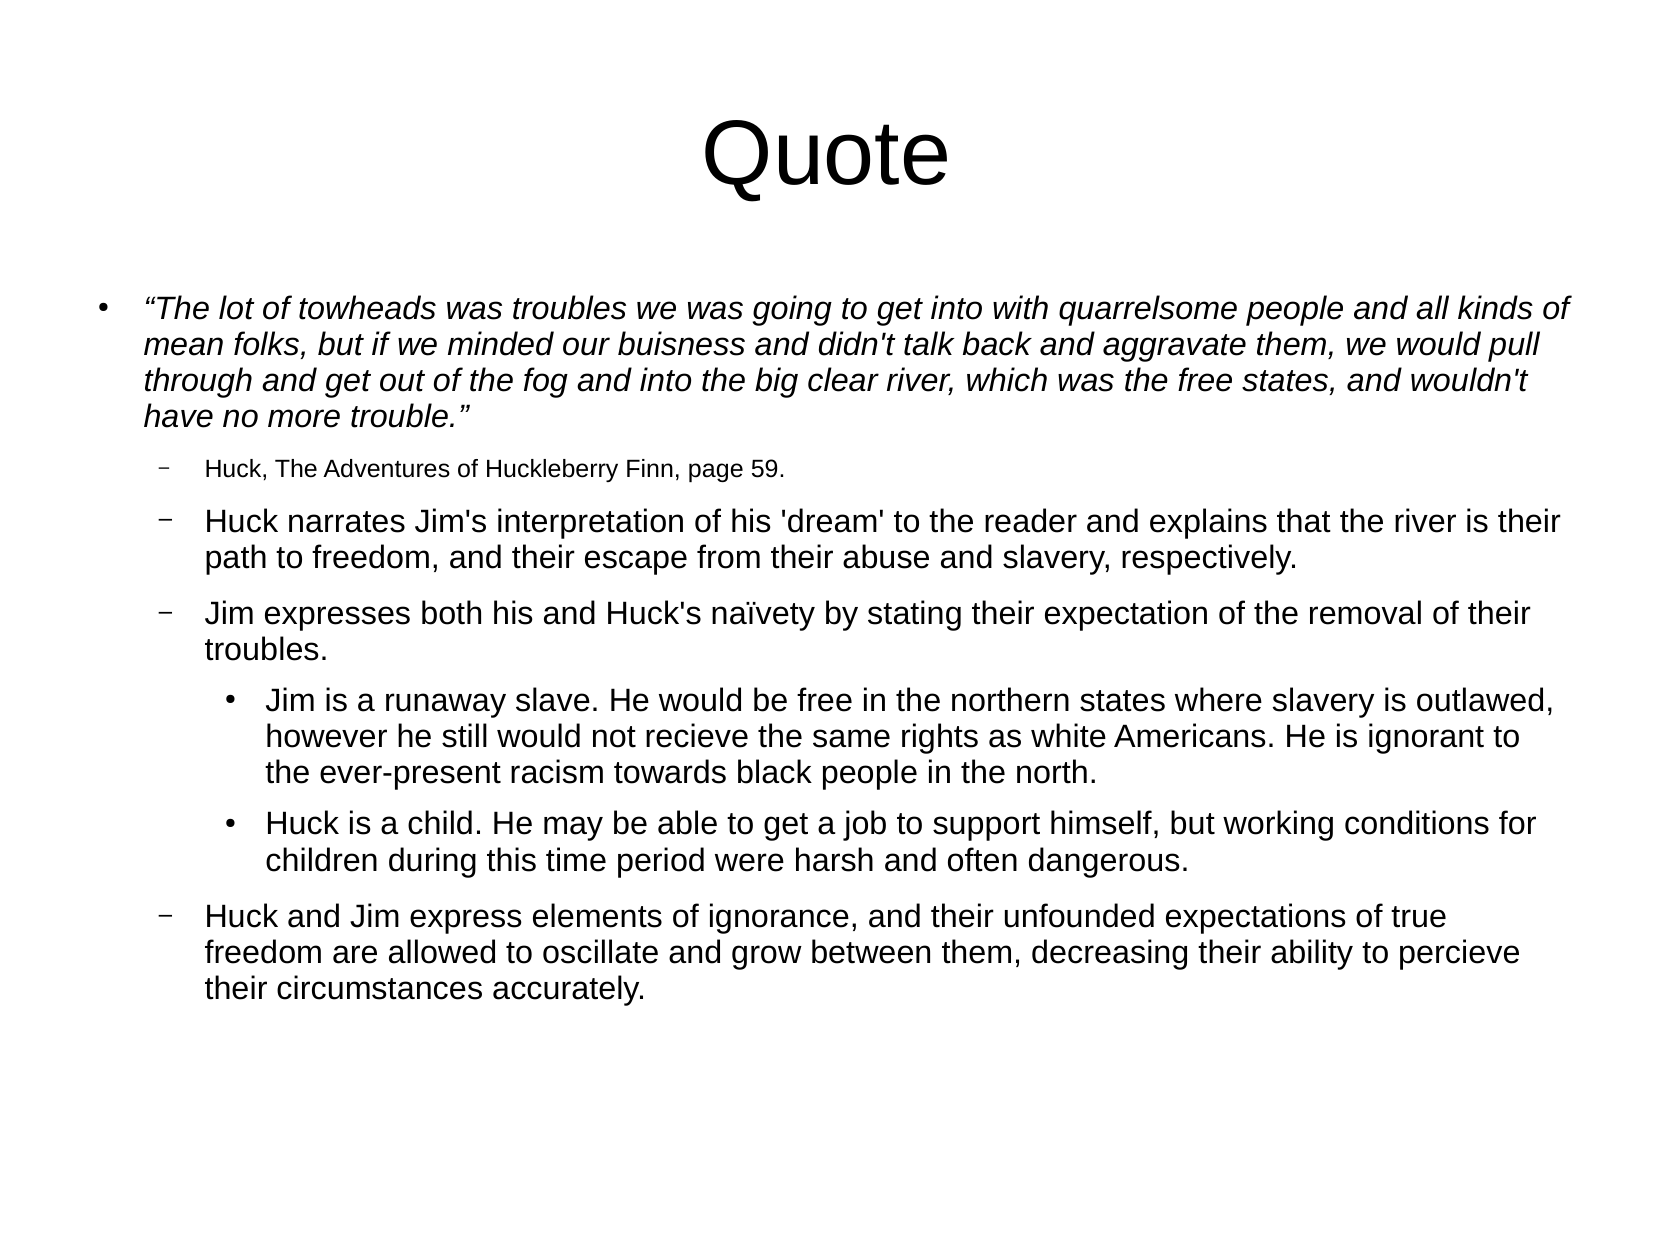

# Quote
“The lot of towheads was troubles we was going to get into with quarrelsome people and all kinds of mean folks, but if we minded our buisness and didn't talk back and aggravate them, we would pull through and get out of the fog and into the big clear river, which was the free states, and wouldn't have no more trouble.”
Huck, The Adventures of Huckleberry Finn, page 59.
Huck narrates Jim's interpretation of his 'dream' to the reader and explains that the river is their path to freedom, and their escape from their abuse and slavery, respectively.
Jim expresses both his and Huck's naïvety by stating their expectation of the removal of their troubles.
Jim is a runaway slave. He would be free in the northern states where slavery is outlawed, however he still would not recieve the same rights as white Americans. He is ignorant to the ever-present racism towards black people in the north.
Huck is a child. He may be able to get a job to support himself, but working conditions for children during this time period were harsh and often dangerous.
Huck and Jim express elements of ignorance, and their unfounded expectations of true freedom are allowed to oscillate and grow between them, decreasing their ability to percieve their circumstances accurately.